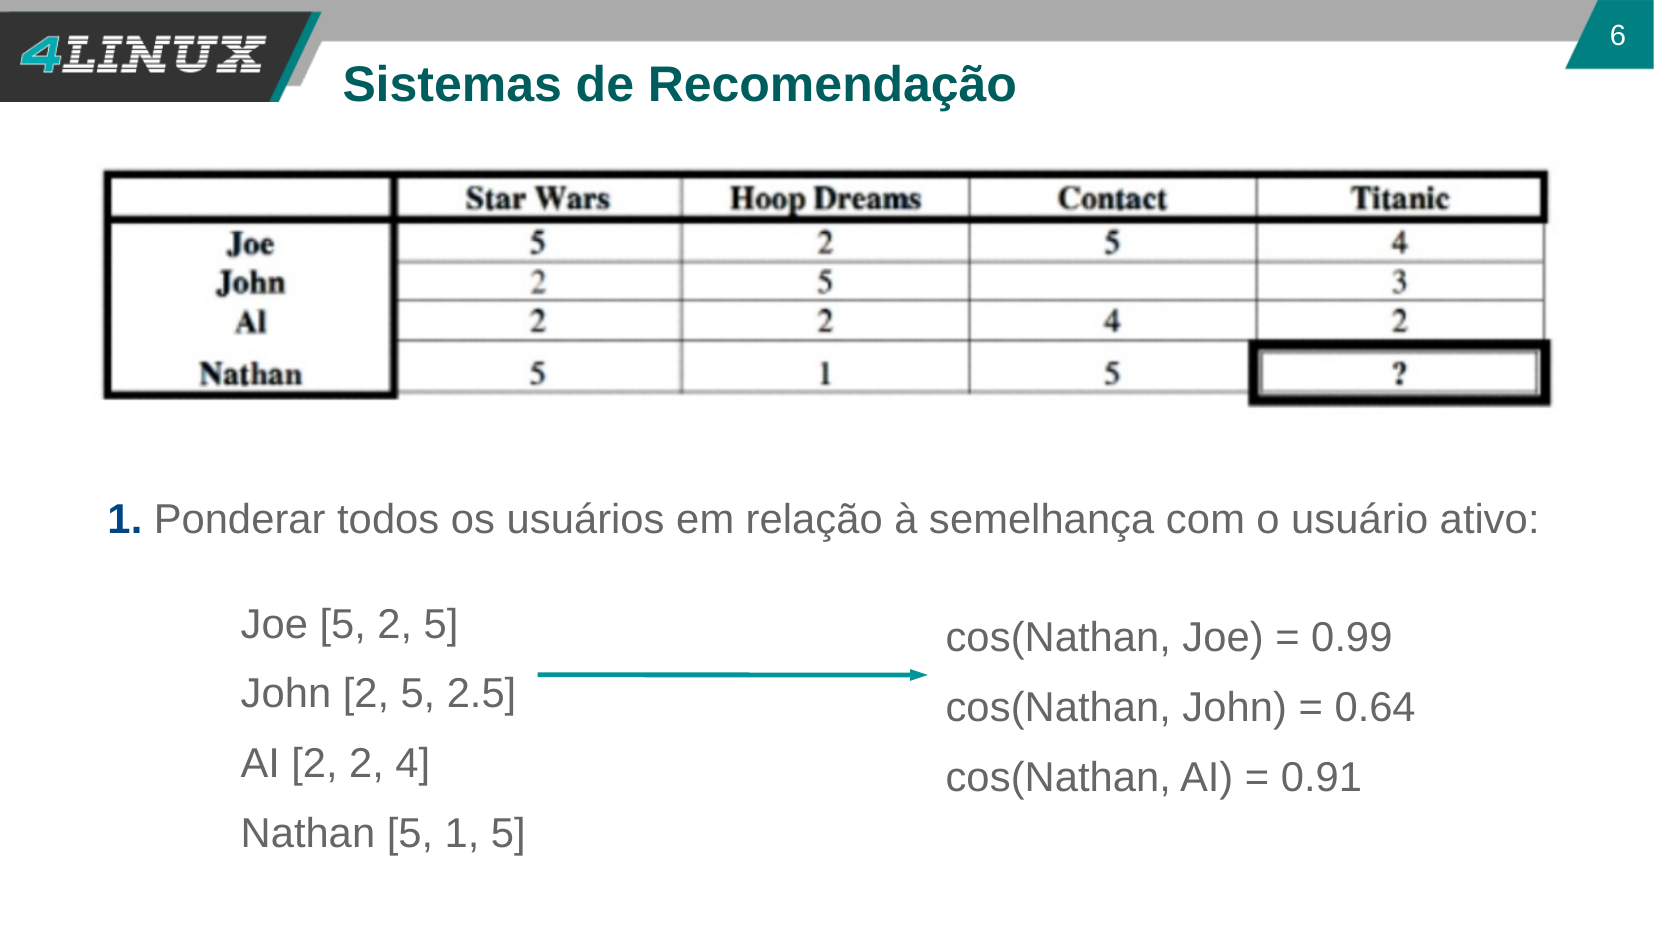

# Sistemas de Recomendação
1. Ponderar todos os usuários em relação à semelhança com o usuário ativo:
Joe [5, 2, 5]
John [2, 5, 2.5]
AI [2, 2, 4]
Nathan [5, 1, 5]
cos(Nathan, Joe) = 0.99
cos(Nathan, John) = 0.64
cos(Nathan, AI) = 0.91